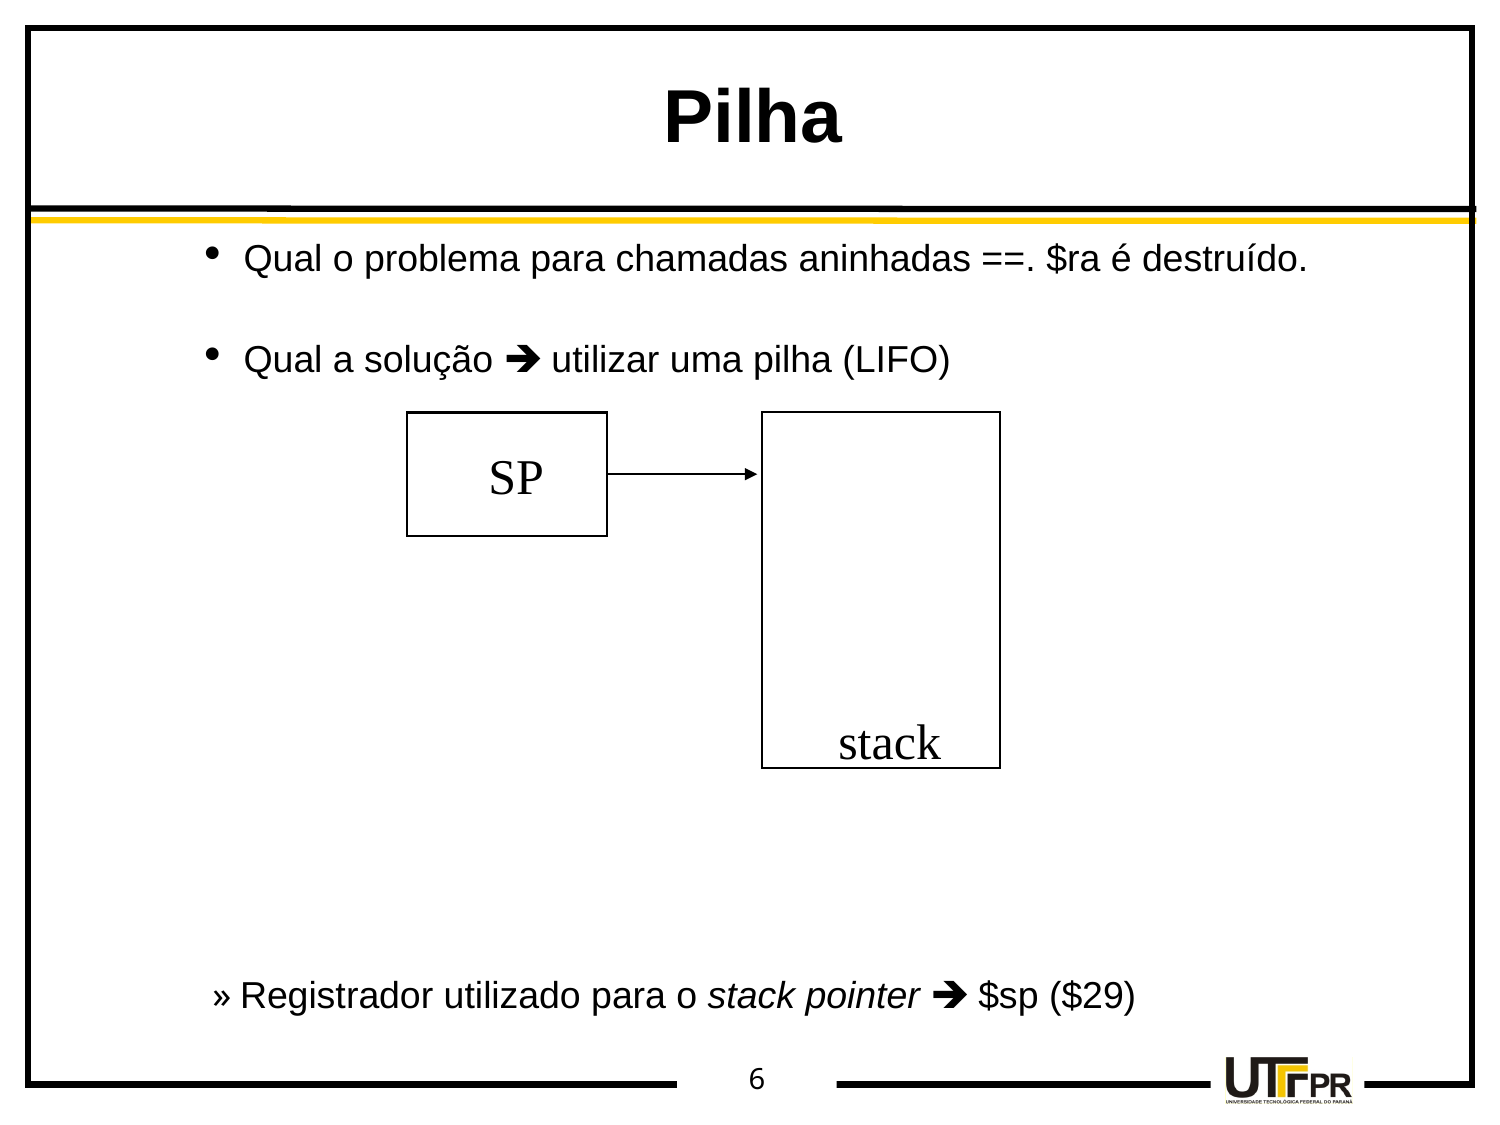

#
Pilha
Qual o problema para chamadas aninhadas ==. $ra é destruído.
Qual a solução  utilizar uma pilha (LIFO)
Registrador utilizado para o stack pointer  $sp ($29)
SP
stack